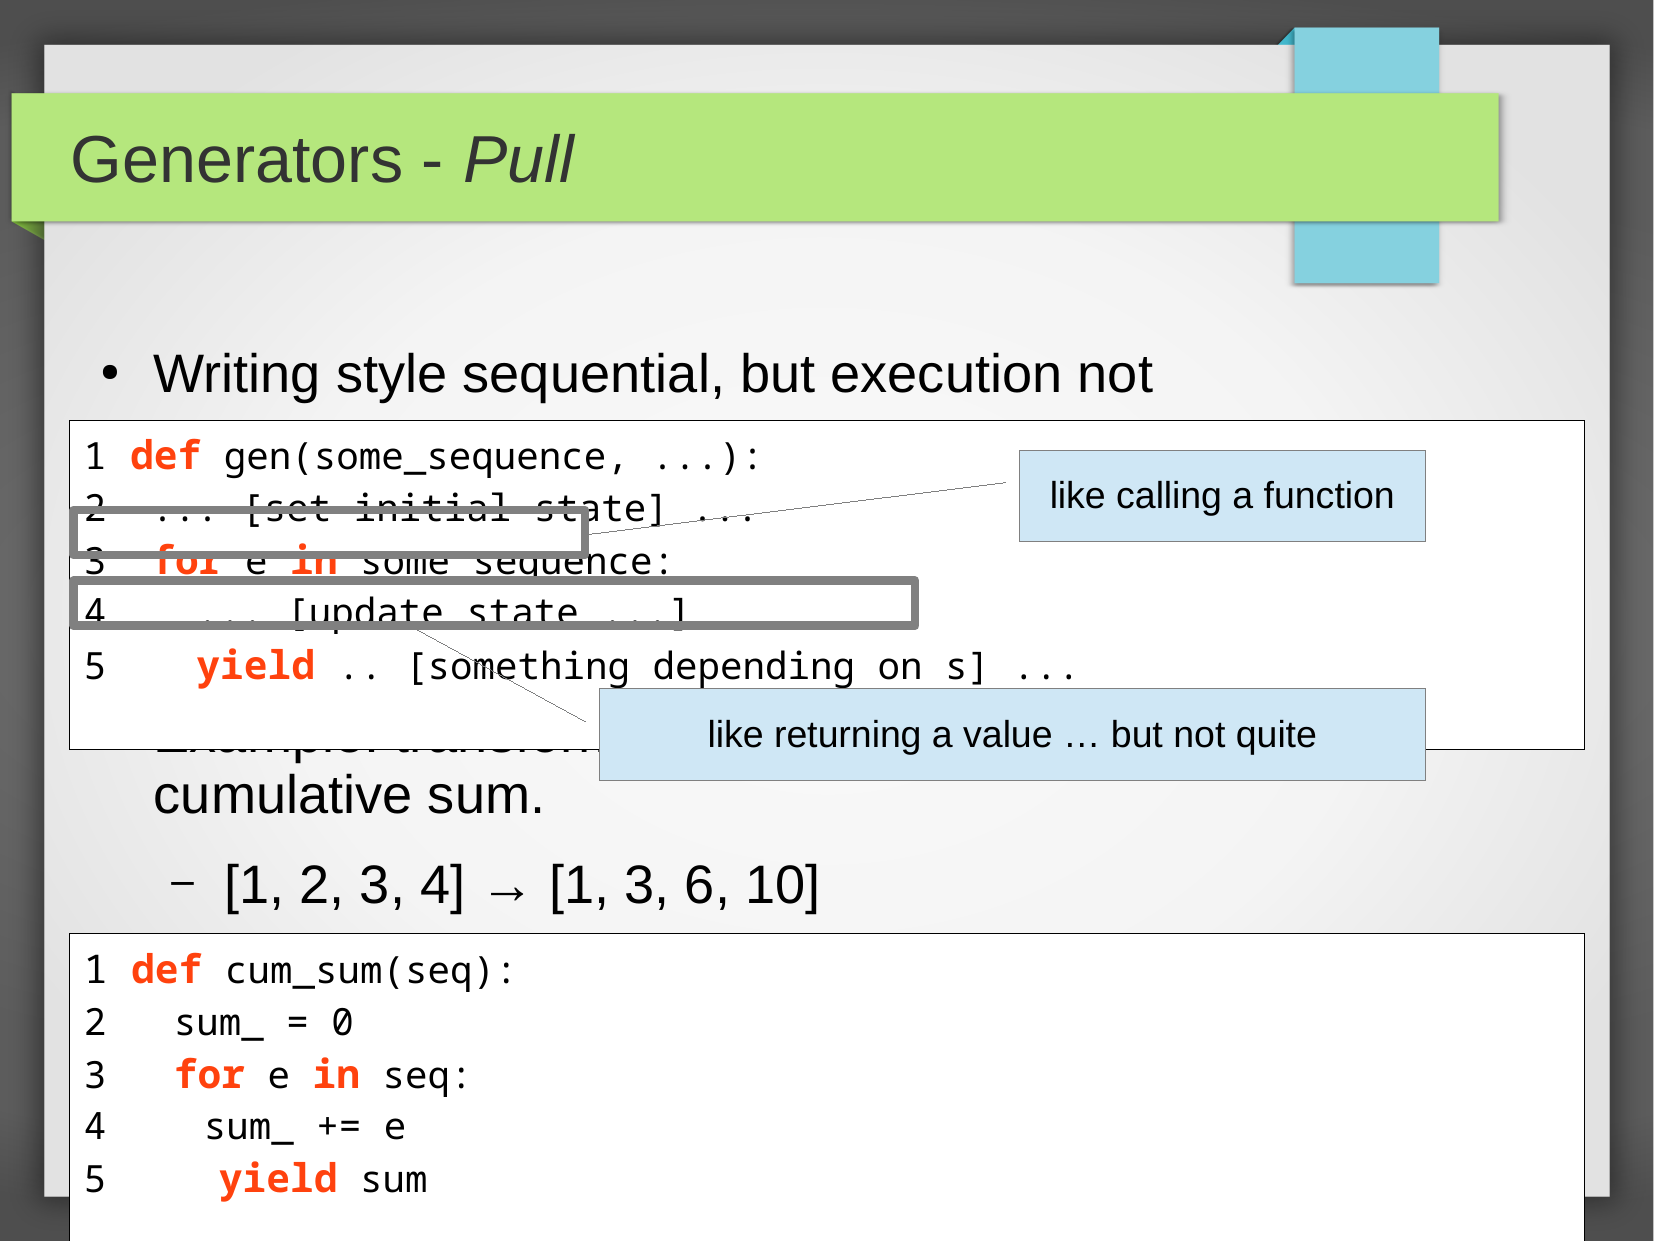

# Generators - Pull
Writing style sequential, but execution not
Example: transform a sequence of numbers to a their cumulative sum.
[1, 2, 3, 4] → [1, 3, 6, 10]
1 def gen(some_sequence, ...):
2 ... [set initial state] ...
3 for e in some_sequence:
4 ... [update state ...]
5 yield .. [something depending on s] ...
like calling a function
like returning a value … but not quite
1 def cum_sum(seq):
2 sum_ = 0
3 for e in seq:
4	 sum_ += e
5 yield sum